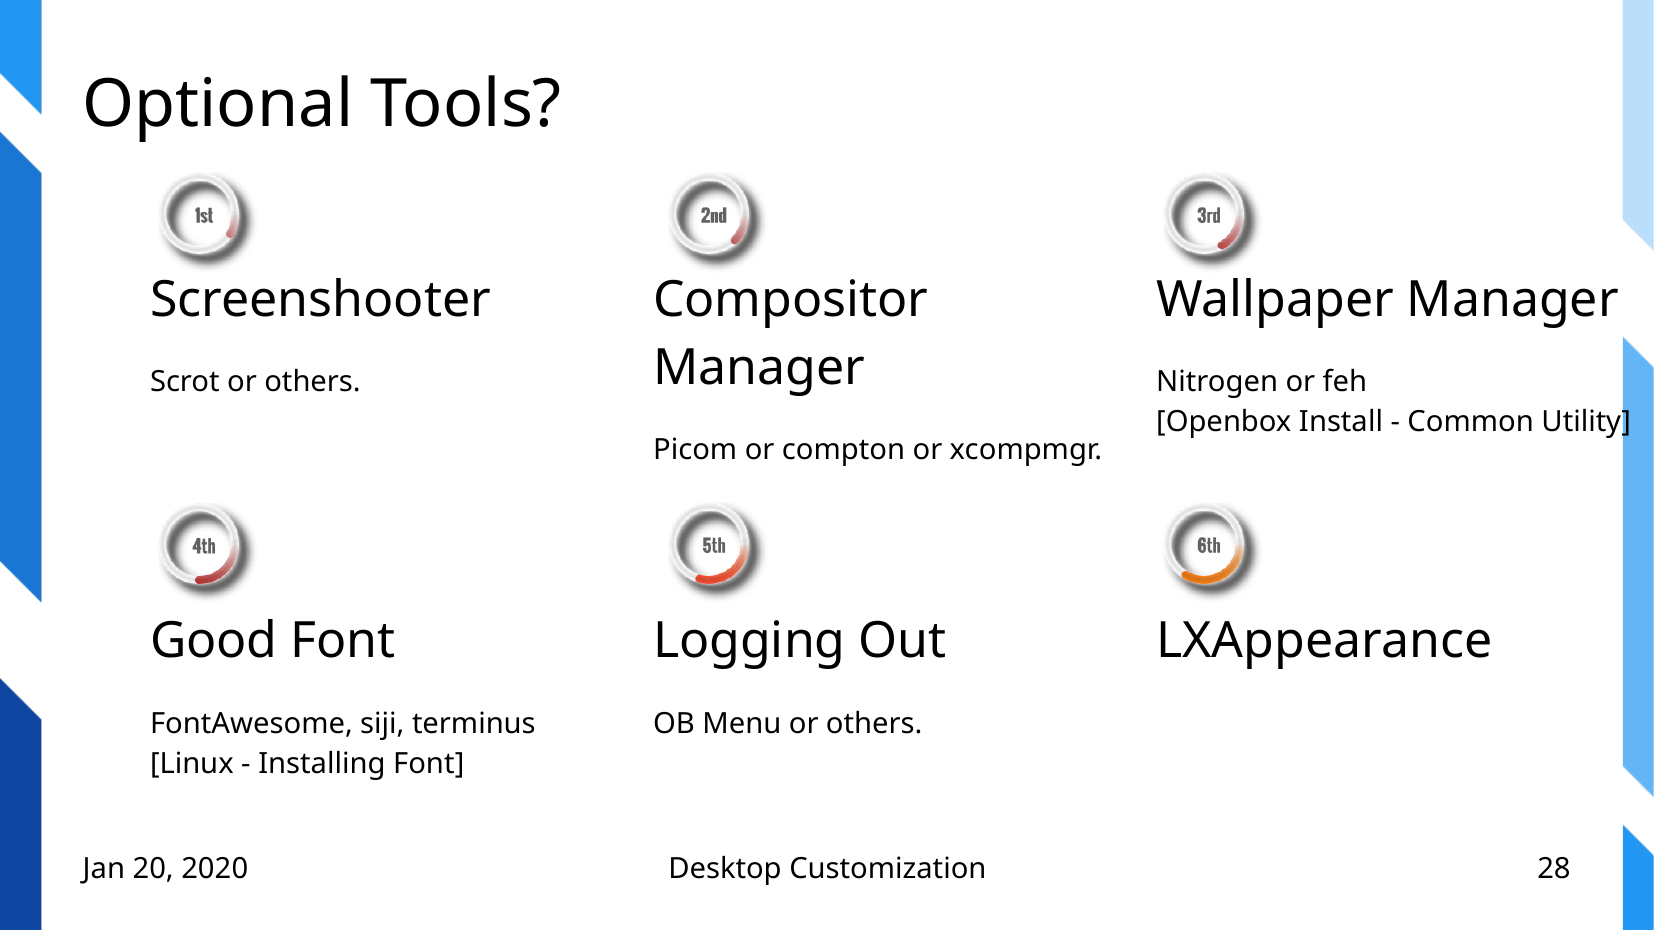

# Optional Tools?
Screenshooter
Scrot or others.
Compositor Manager
Picom or compton or xcompmgr.
Wallpaper Manager
Nitrogen or feh
[Openbox Install - Common Utility]
Good Font
FontAwesome, siji, terminus
[Linux - Installing Font]
Logging Out
OB Menu or others.
LXAppearance
Jan 20, 2020
Desktop Customization
28